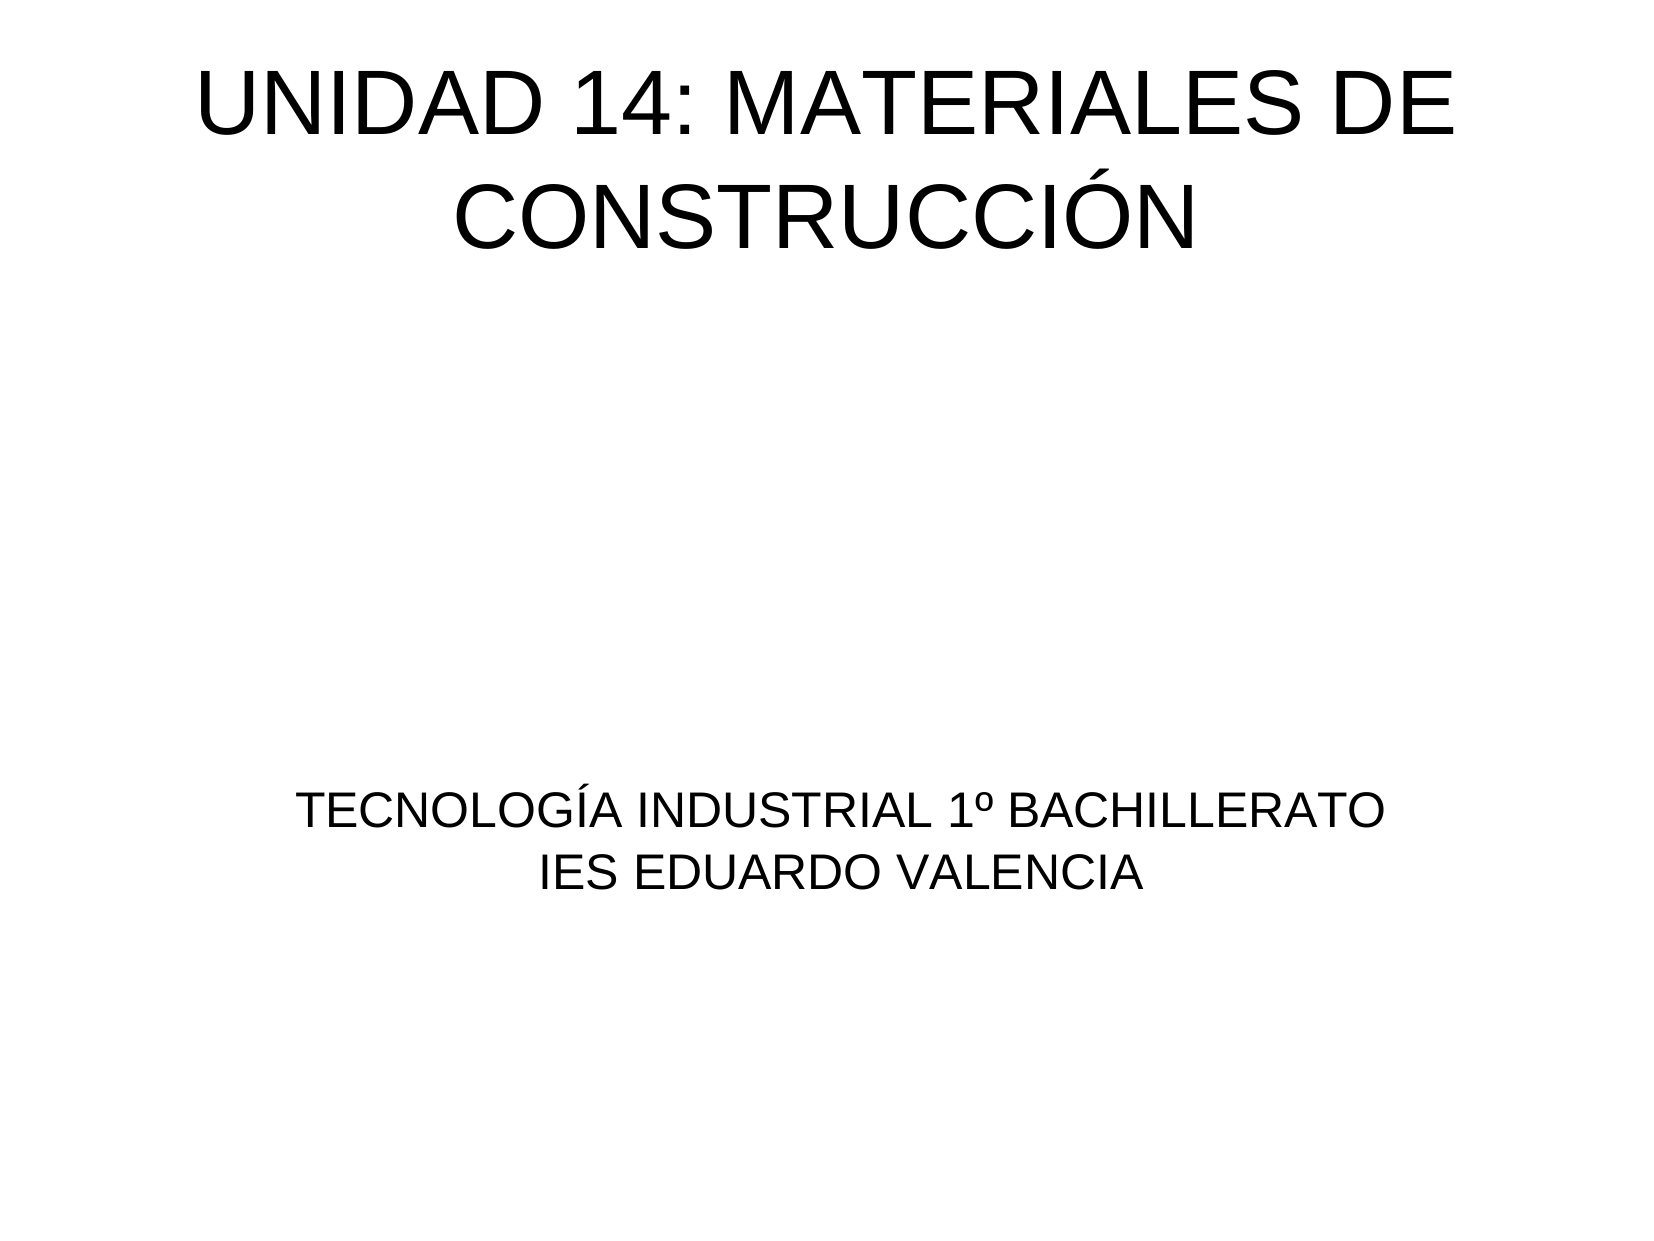

# UNIDAD 14: MATERIALES DE CONSTRUCCIÓN
TECNOLOGÍA INDUSTRIAL 1º BACHILLERATO
IES EDUARDO VALENCIA